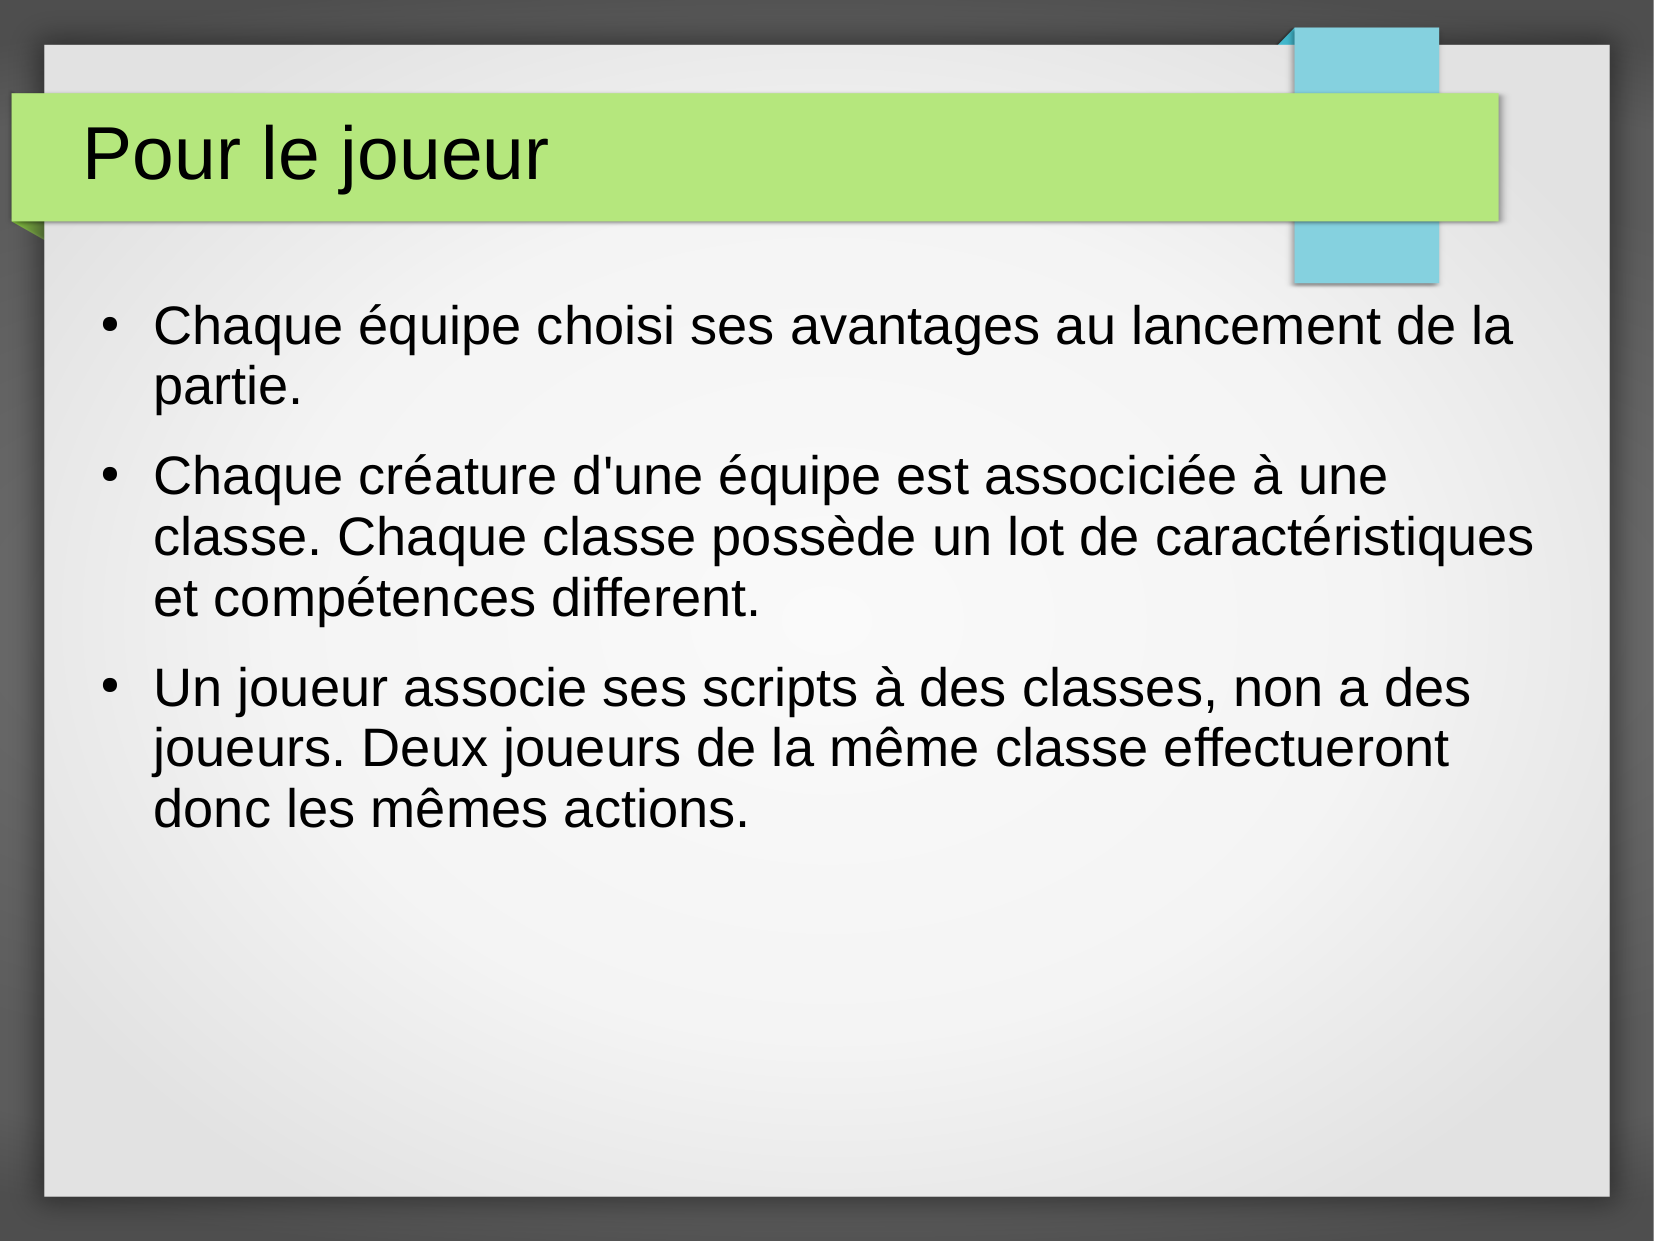

# Pour le joueur
Chaque équipe choisi ses avantages au lancement de la partie.
Chaque créature d'une équipe est associciée à une classe. Chaque classe possède un lot de caractéristiques et compétences different.
Un joueur associe ses scripts à des classes, non a des joueurs. Deux joueurs de la même classe effectueront donc les mêmes actions.